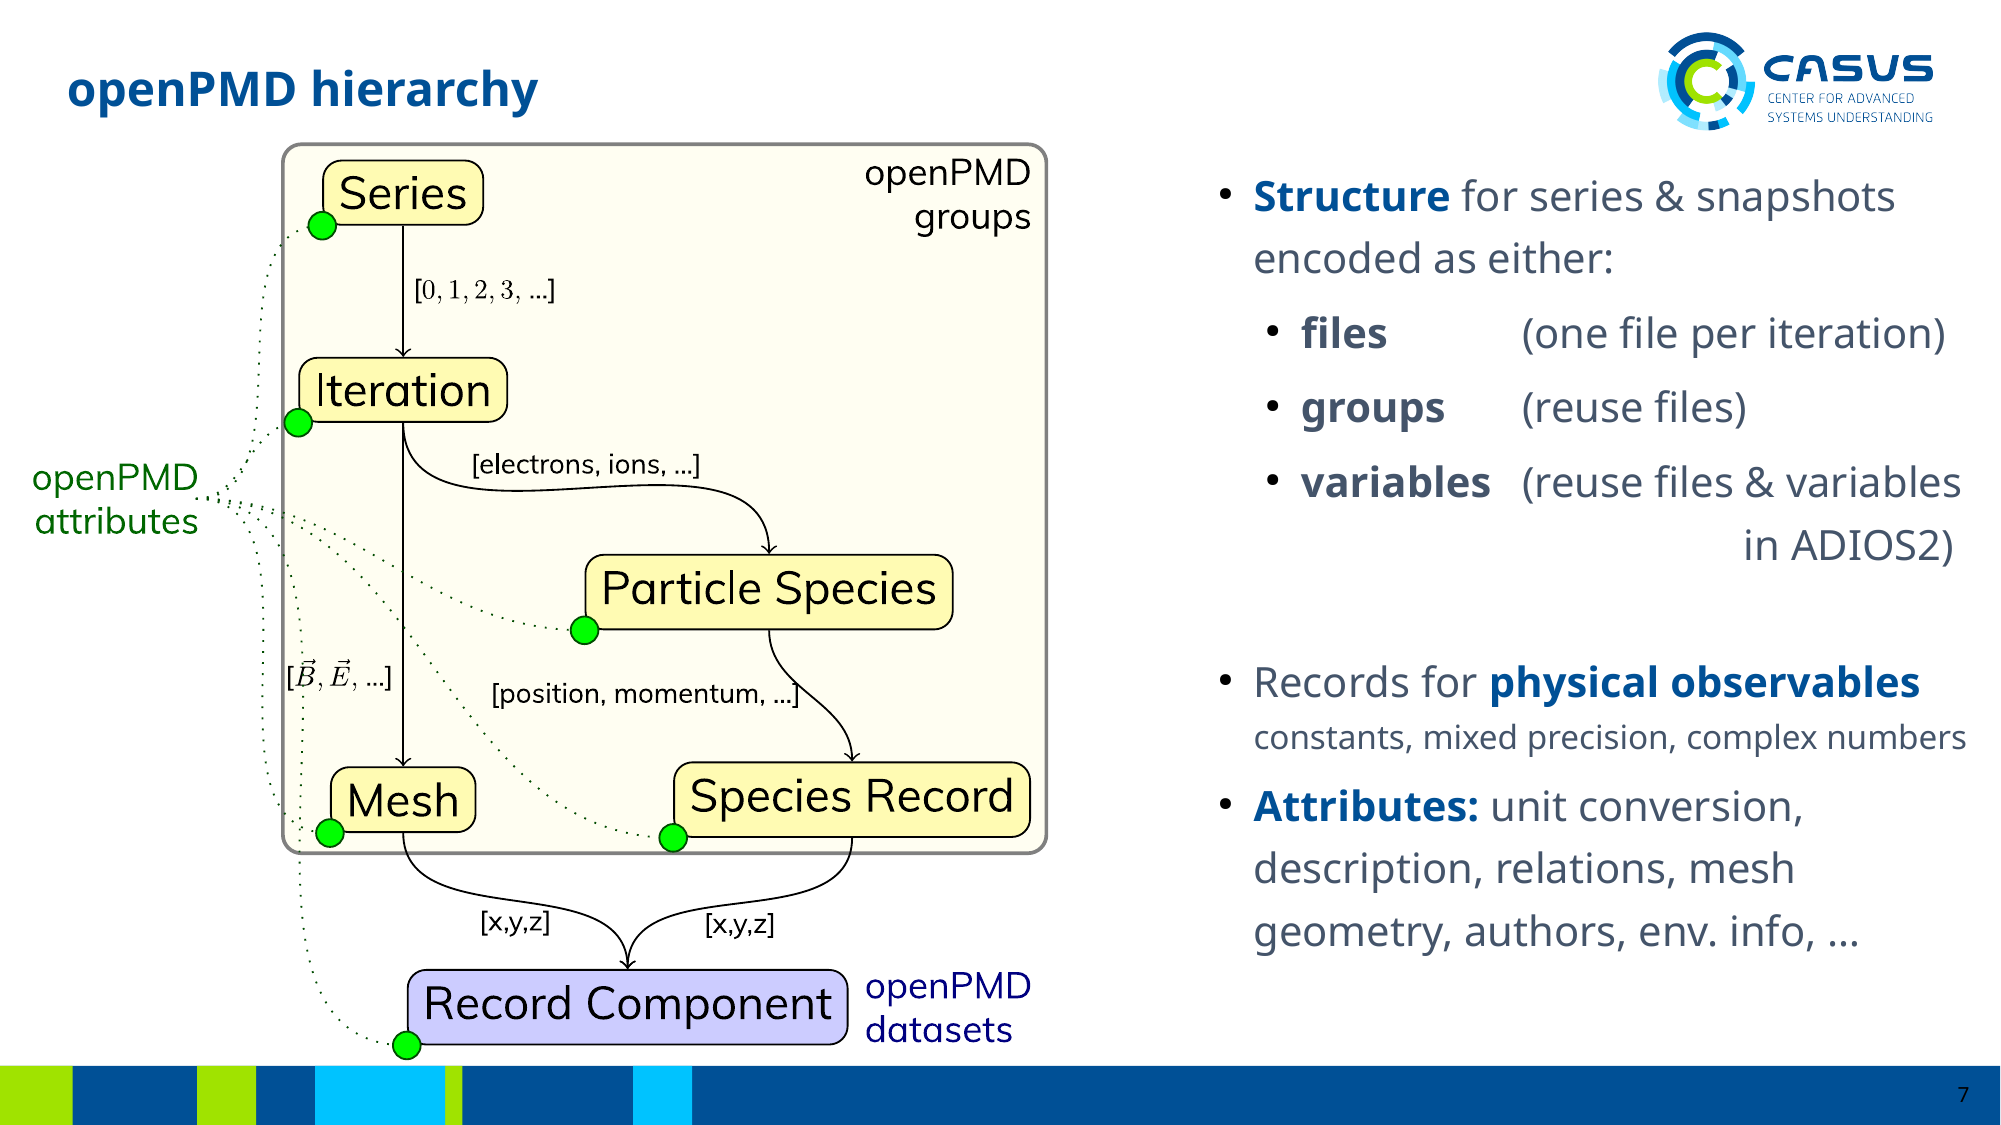

# openPMD hierarchy
Structure for series & snapshots
encoded as either:
files 		(one file per iteration)
groups 	(reuse files)
variables 	(reuse files & variables
 						in ADIOS2)
Records for physical observables
constants, mixed precision, complex numbers
Attributes: unit conversion, description, relations, mesh geometry, authors, env. info, …
7